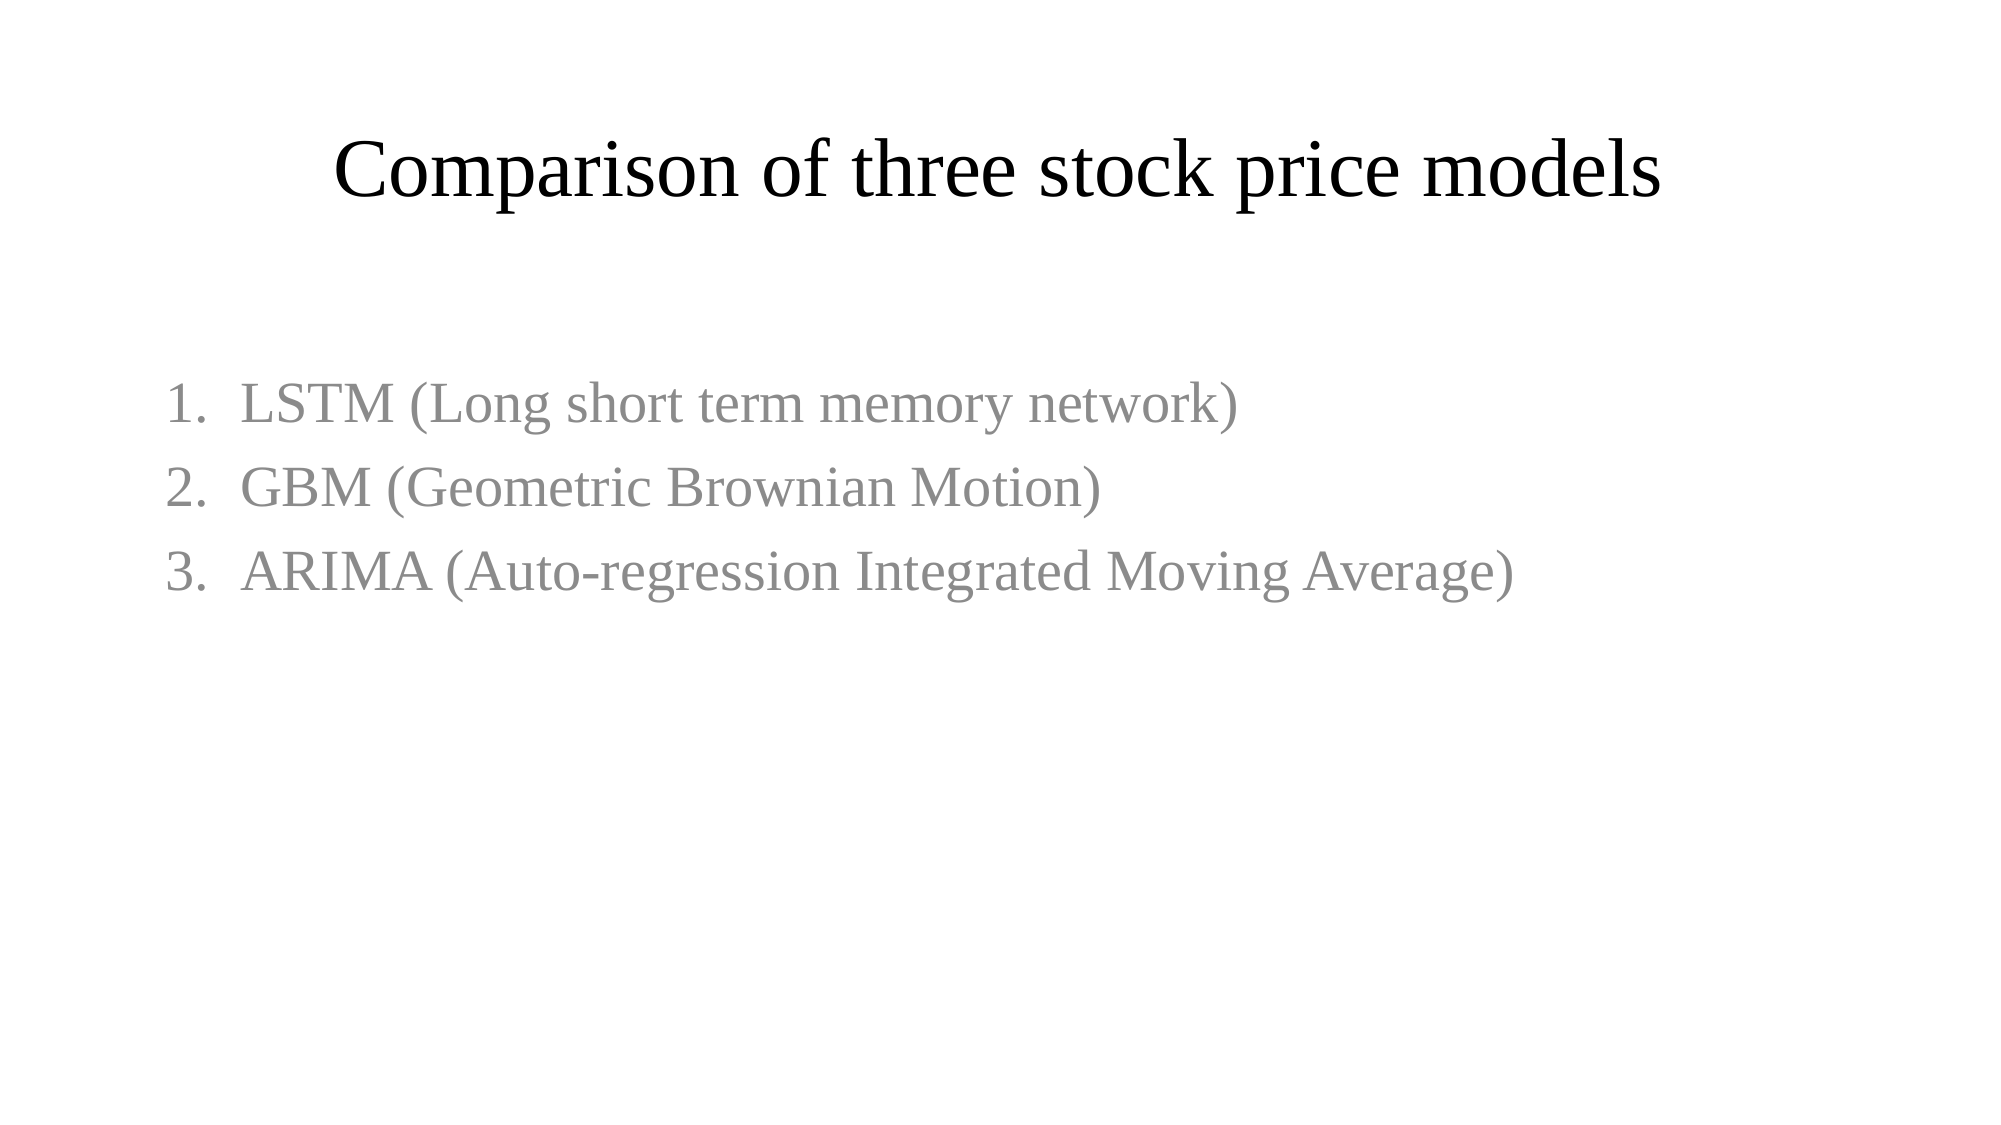

# Comparison of three stock price models
LSTM (Long short term memory network)
GBM (Geometric Brownian Motion)
ARIMA (Auto-regression Integrated Moving Average)